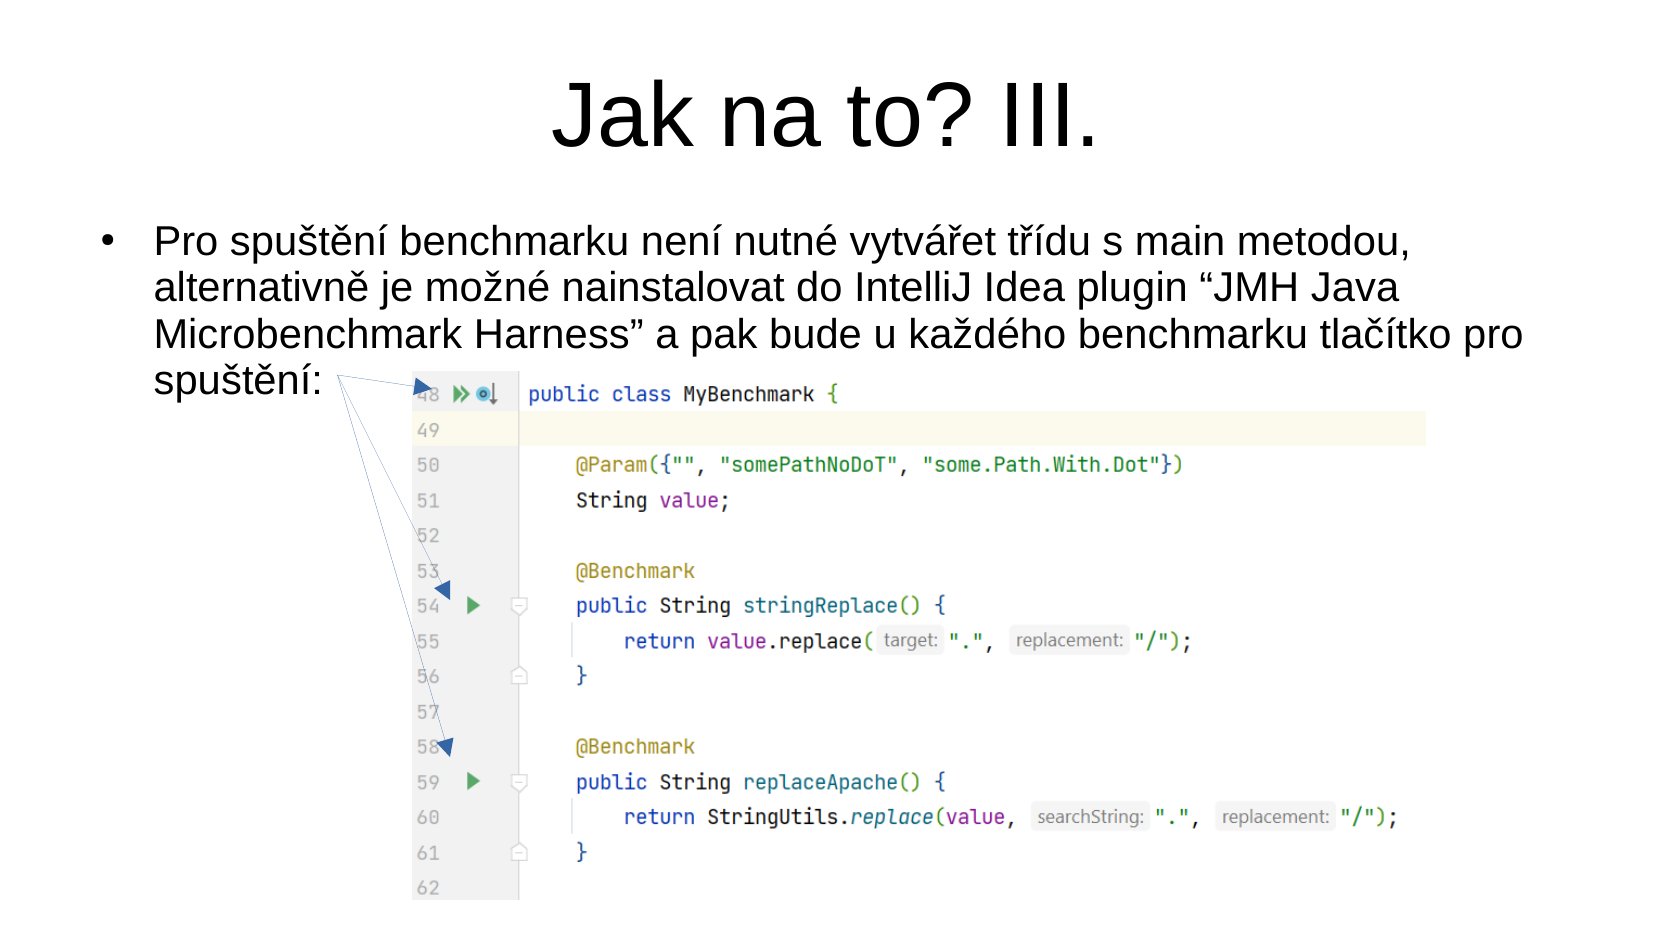

# Jak na to? III.
Pro spuštění benchmarku není nutné vytvářet třídu s main metodou, alternativně je možné nainstalovat do IntelliJ Idea plugin “JMH Java Microbenchmark Harness” a pak bude u každého benchmarku tlačítko pro spuštění: